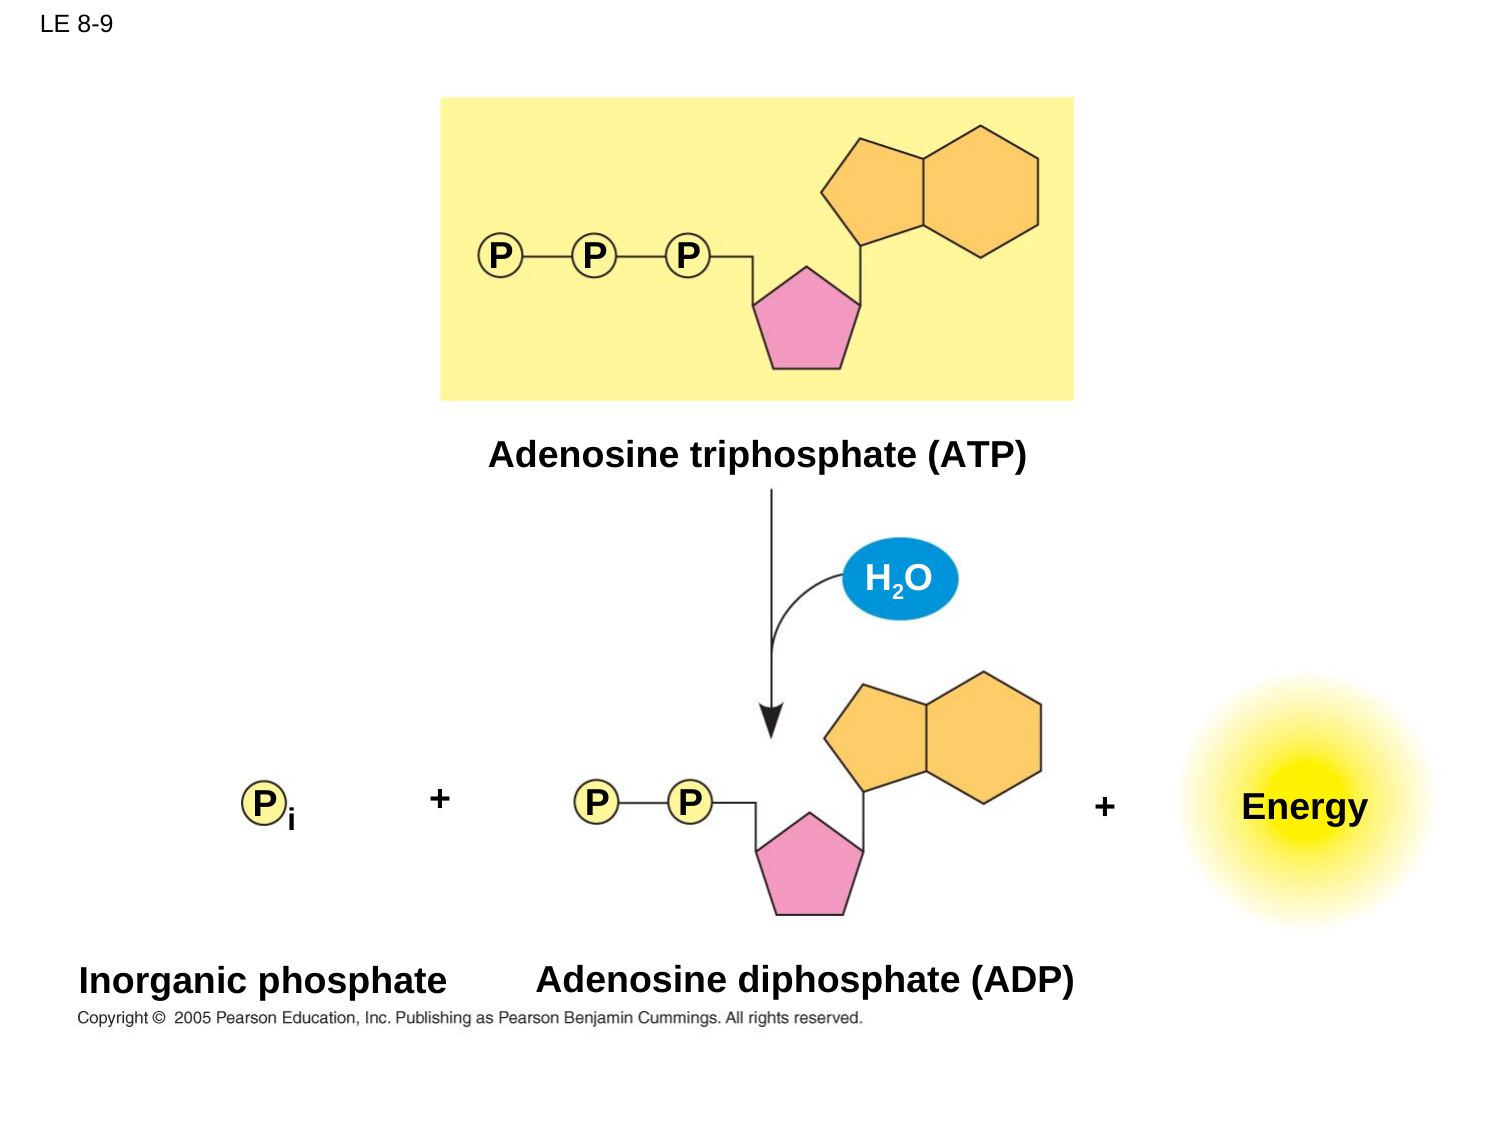

# LE 8-9
P
P
P
Adenosine triphosphate (ATP)
H2O
+
P
P
P
+
Energy
i
Adenosine diphosphate (ADP)
Inorganic phosphate